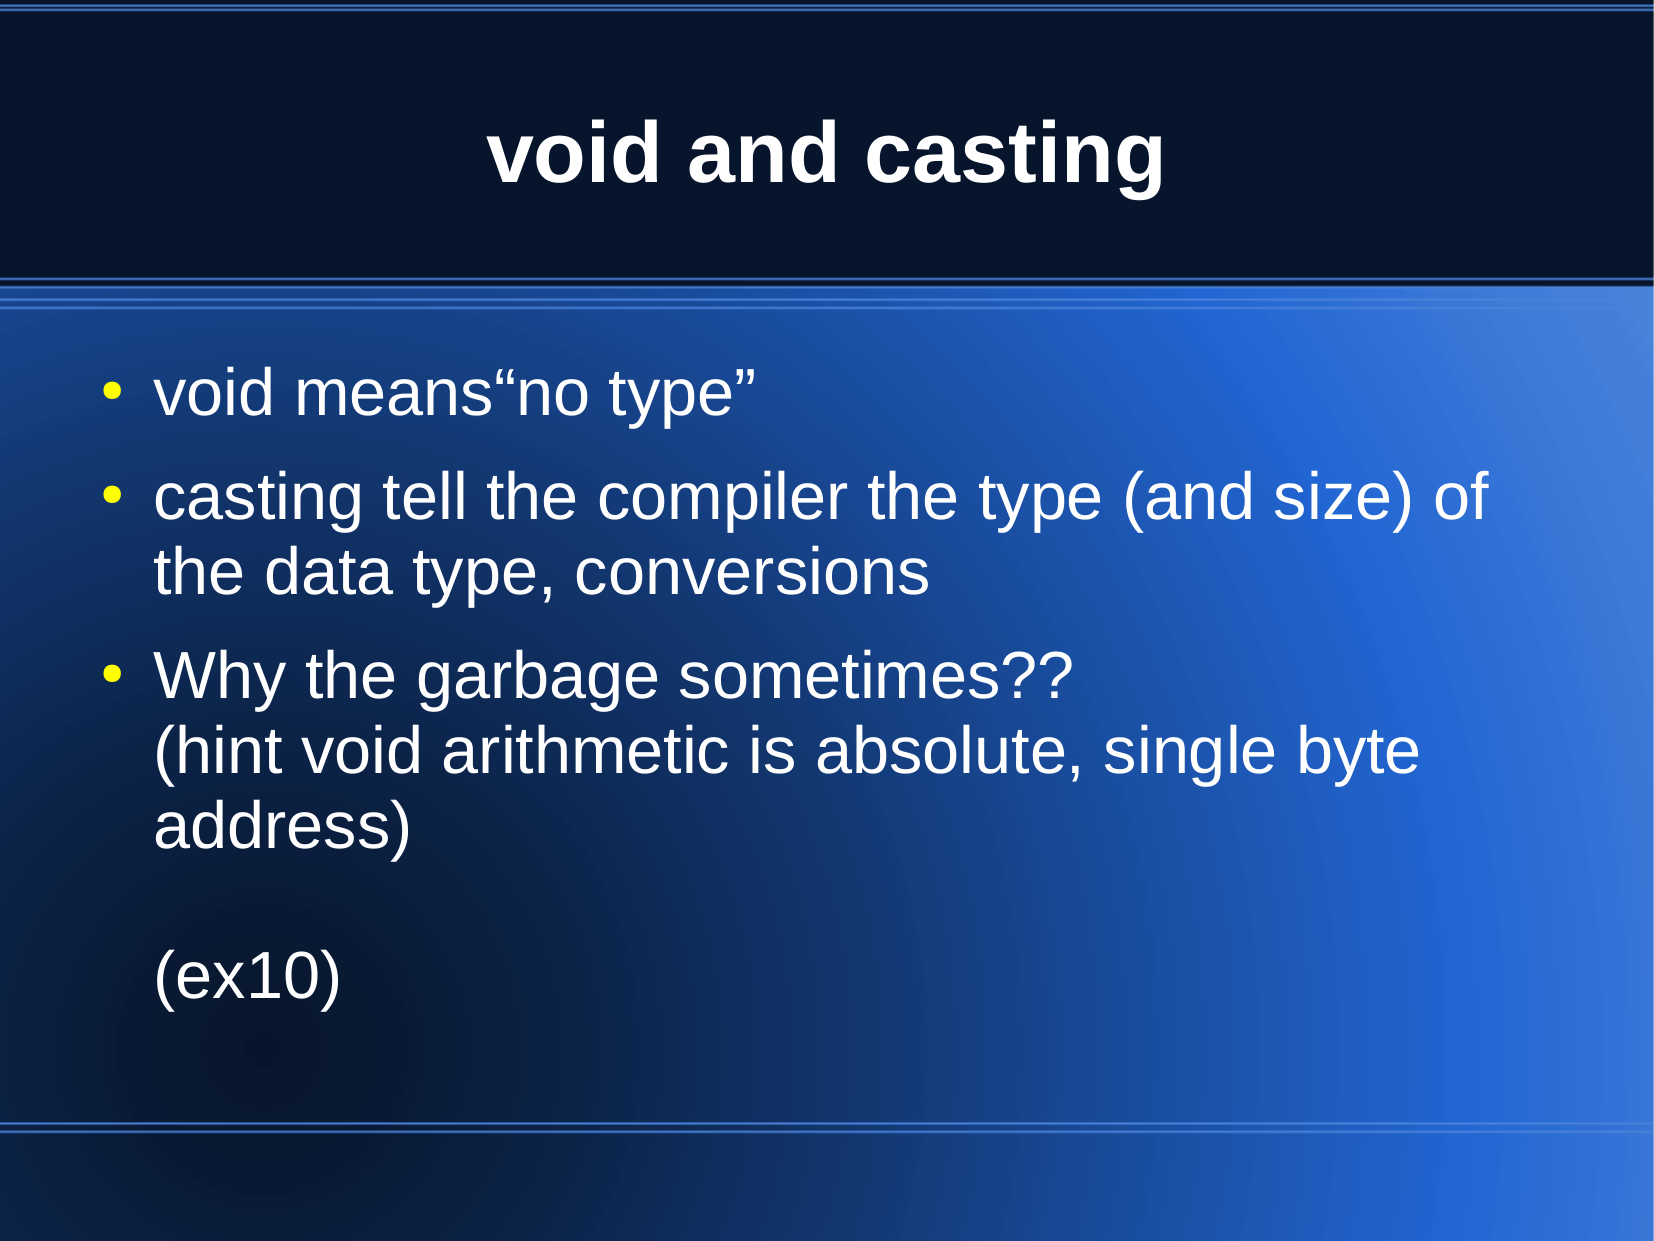

# void and casting
void means“no type”
casting tell the compiler the type (and size) of the data type, conversions
Why the garbage sometimes??
(hint void arithmetic is absolute, single byte address)
(ex10)